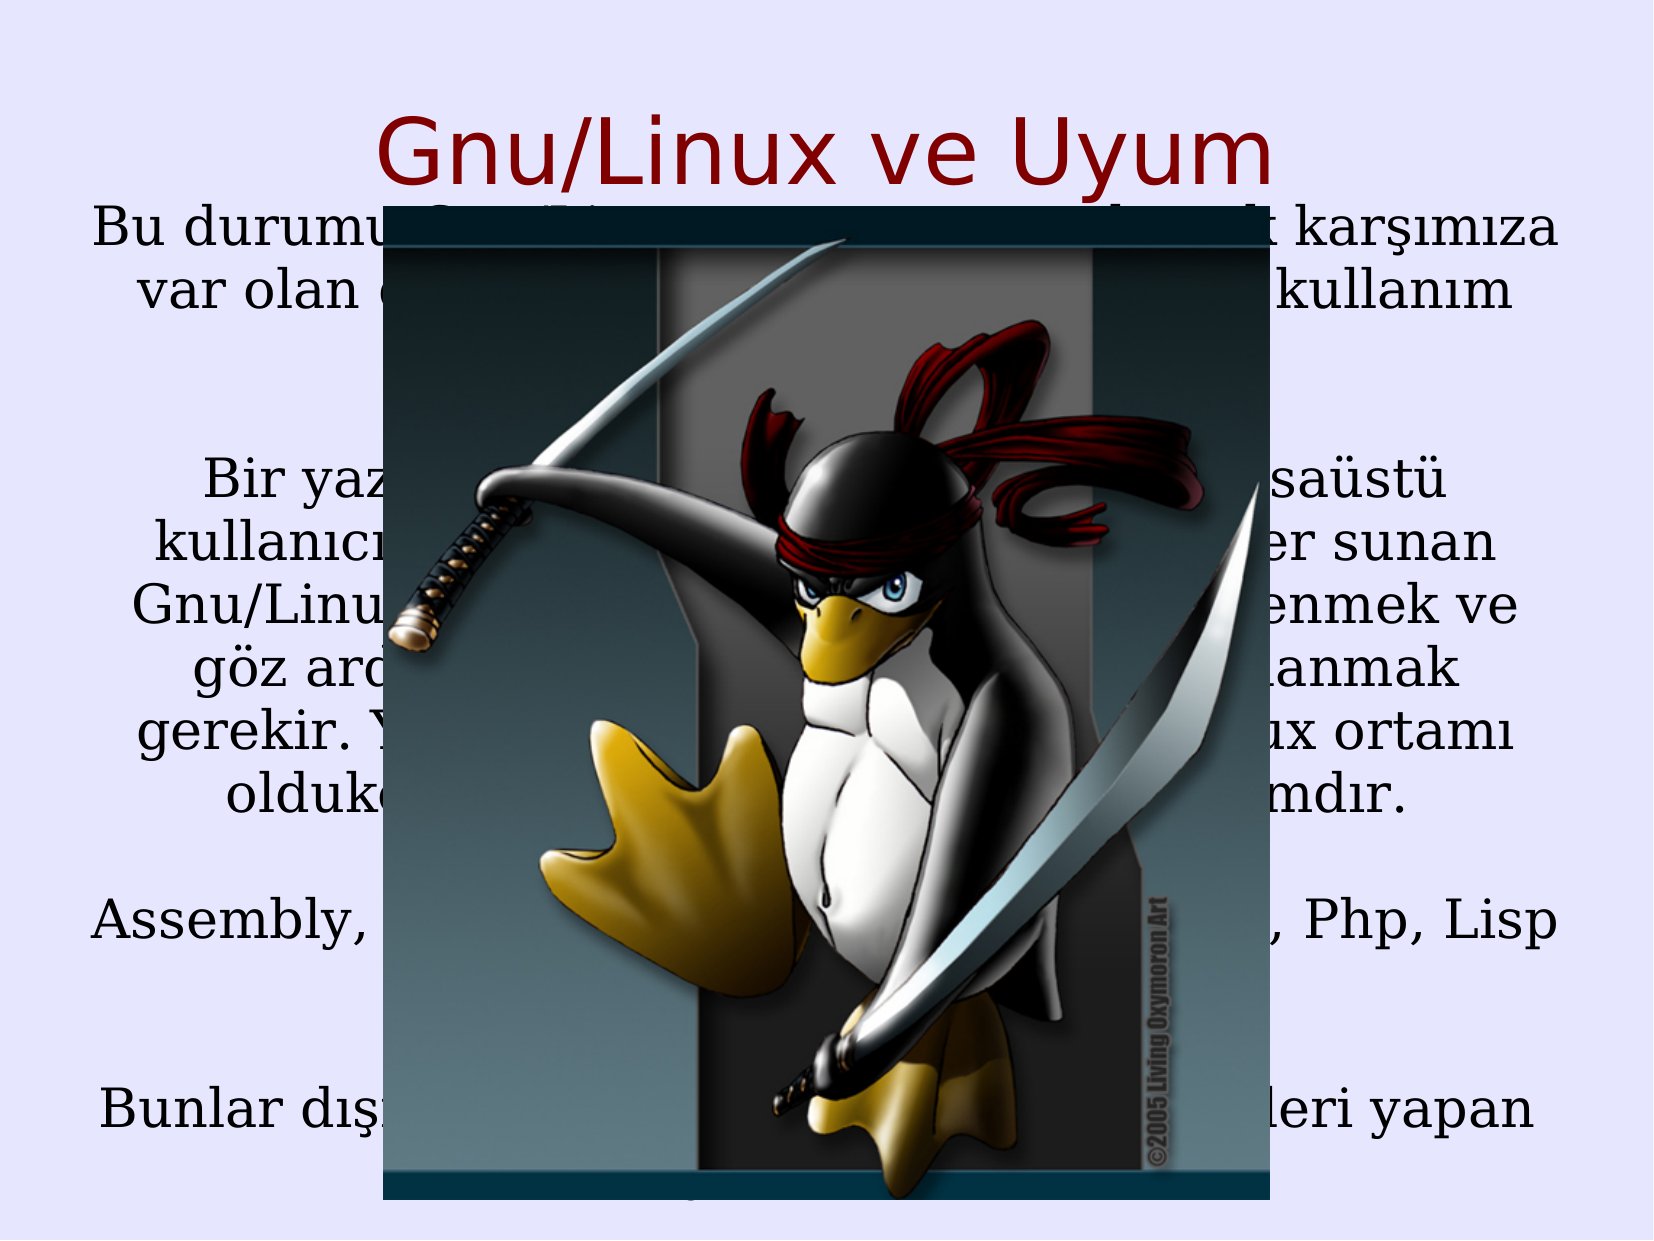

# Gnu/Linux ve Uyum
Bu durumu Gnu/Linux ortamına uyarlarsak karşımıza var olan geliştirme ortamları ve bunların kullanım özgürlüğü durumu çıkar.
Bir yazılımcı, bir tasarımcı veya bir masaüstü kullanıcısı için değişik çeşitlilikte nimetler sunan Gnu/Linux ortamının bu kaynaklarına direnmek ve göz ardı etmek yerine bunlardan faydalanmak gerekir. Yazılım geliştirmek için Gnu/Linux ortamı oldukça üretken olunabilecek bir ortamdır.
Assembly, C, C++, C#, Python, Ruby, Java, Php, Lisp hatta Bash
Bunlar dışında AWK ile SED gibi benzer işleri yapan araçlar da vardır.